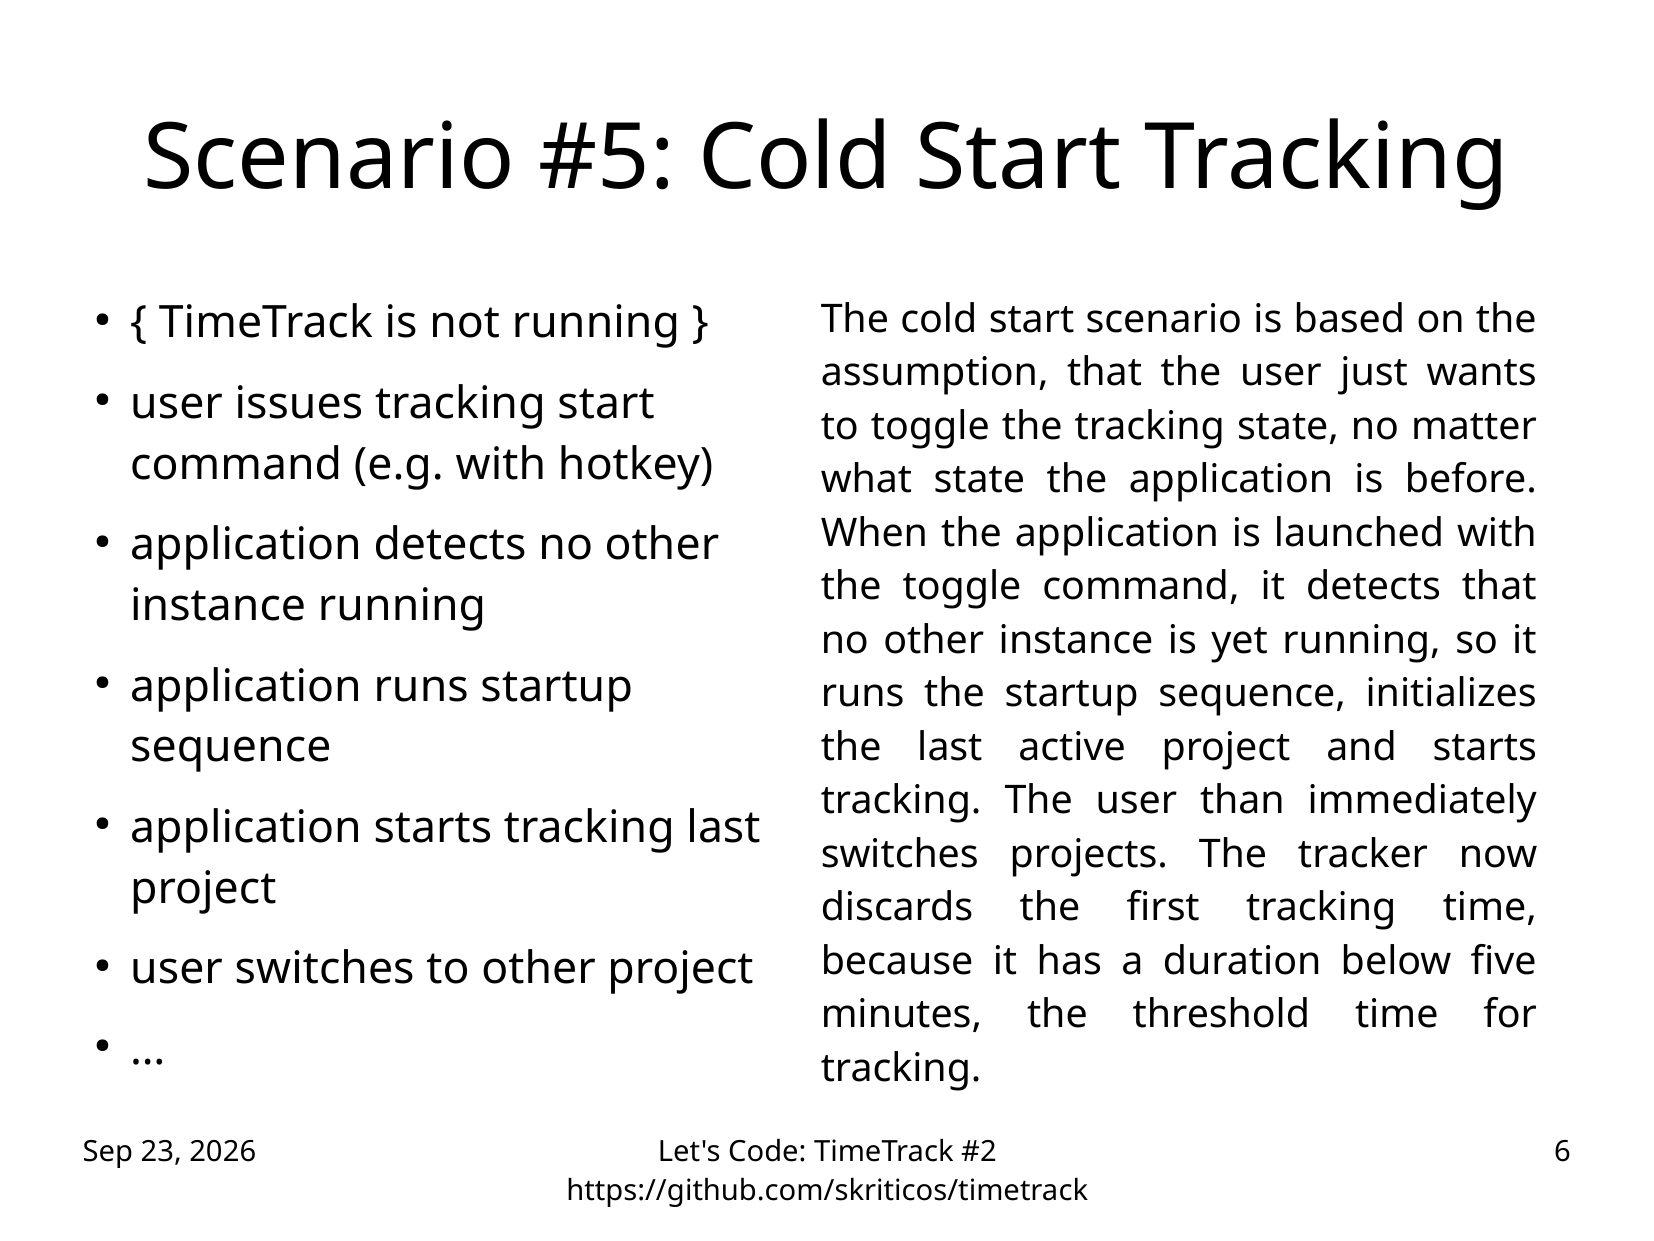

# Scenario #5: Cold Start Tracking
{ TimeTrack is not running }
user issues tracking start command (e.g. with hotkey)
application detects no other instance running
application runs startup sequence
application starts tracking last project
user switches to other project
…
The cold start scenario is based on the assumption, that the user just wants to toggle the tracking state, no matter what state the application is before. When the application is launched with the toggle command, it detects that no other instance is yet running, so it runs the startup sequence, initializes the last active project and starts tracking. The user than immediately switches projects. The tracker now discards the first tracking time, because it has a duration below five minutes, the threshold time for tracking.
Let's Code: TimeTrack #1\n https://github.com/skriticos/timetrack
6